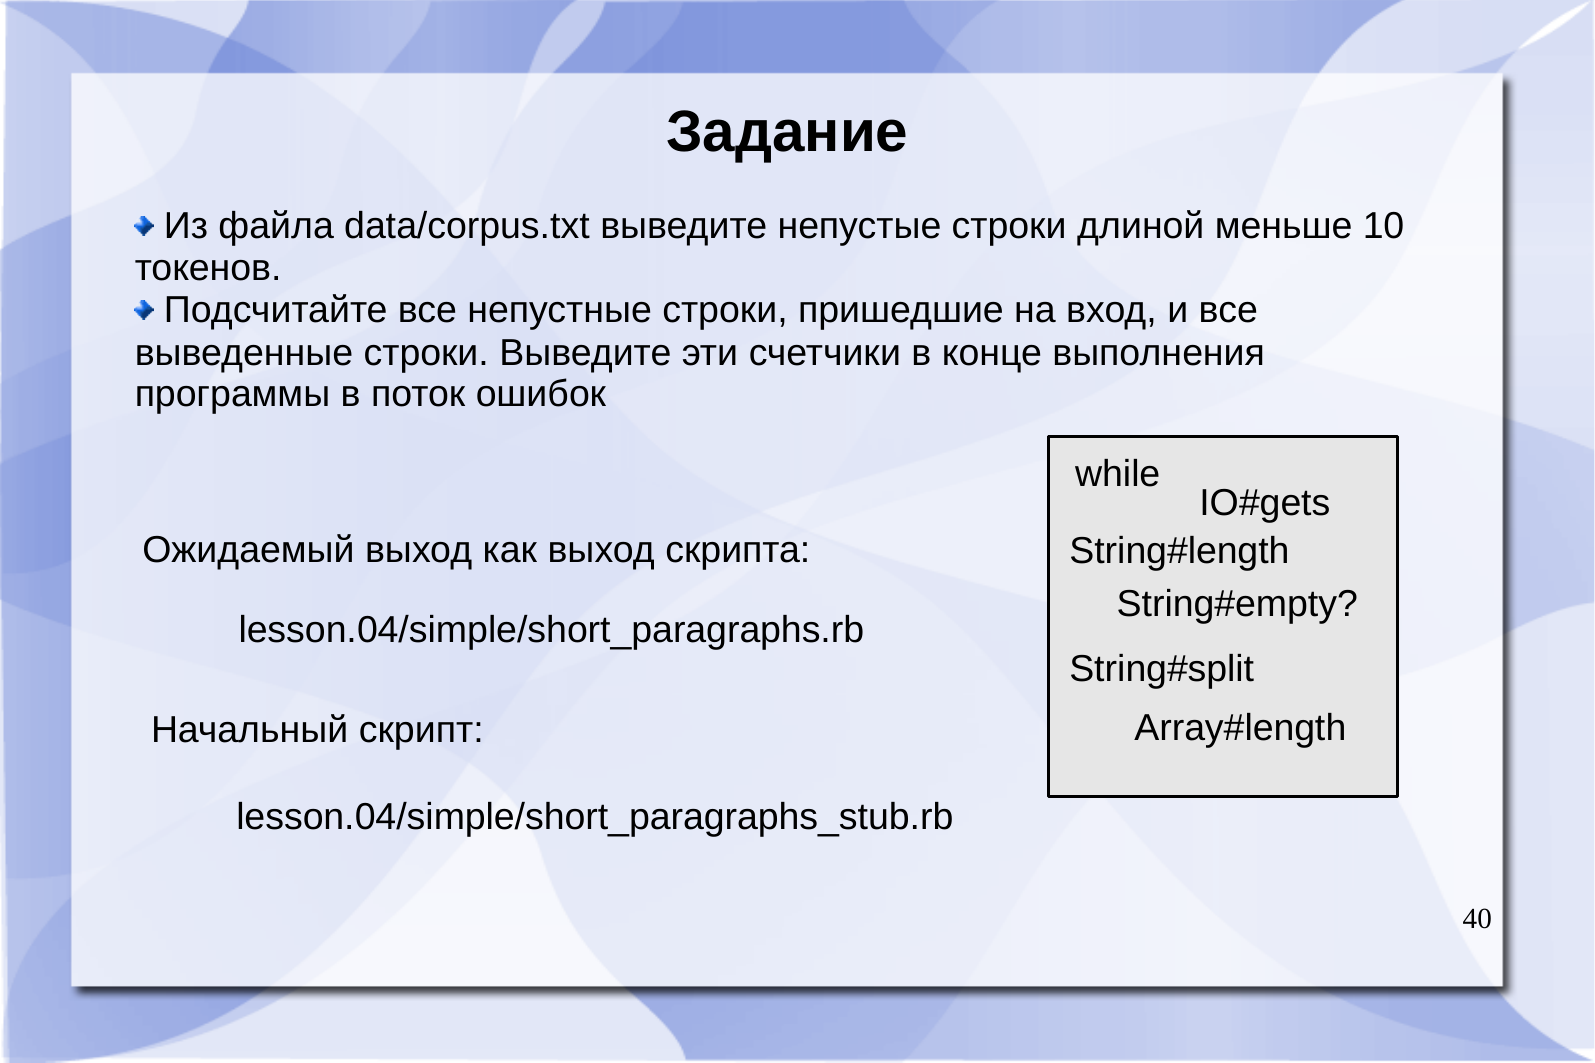

# Задание
 Из файла data/corpus.txt выведите непустые строки длиной меньше 10 токенов.
 Подсчитайте все непустные строки, пришедшие на вход, и все выведенные строки. Выведите эти счетчики в конце выполнения программы в поток ошибок
while
IO#gets
Ожидаемый выход как выход скрипта:
String#length
String#empty?
lesson.04/simple/short_paragraphs.rb
String#split
Array#length
Начальный скрипт:
lesson.04/simple/short_paragraphs_stub.rb
40